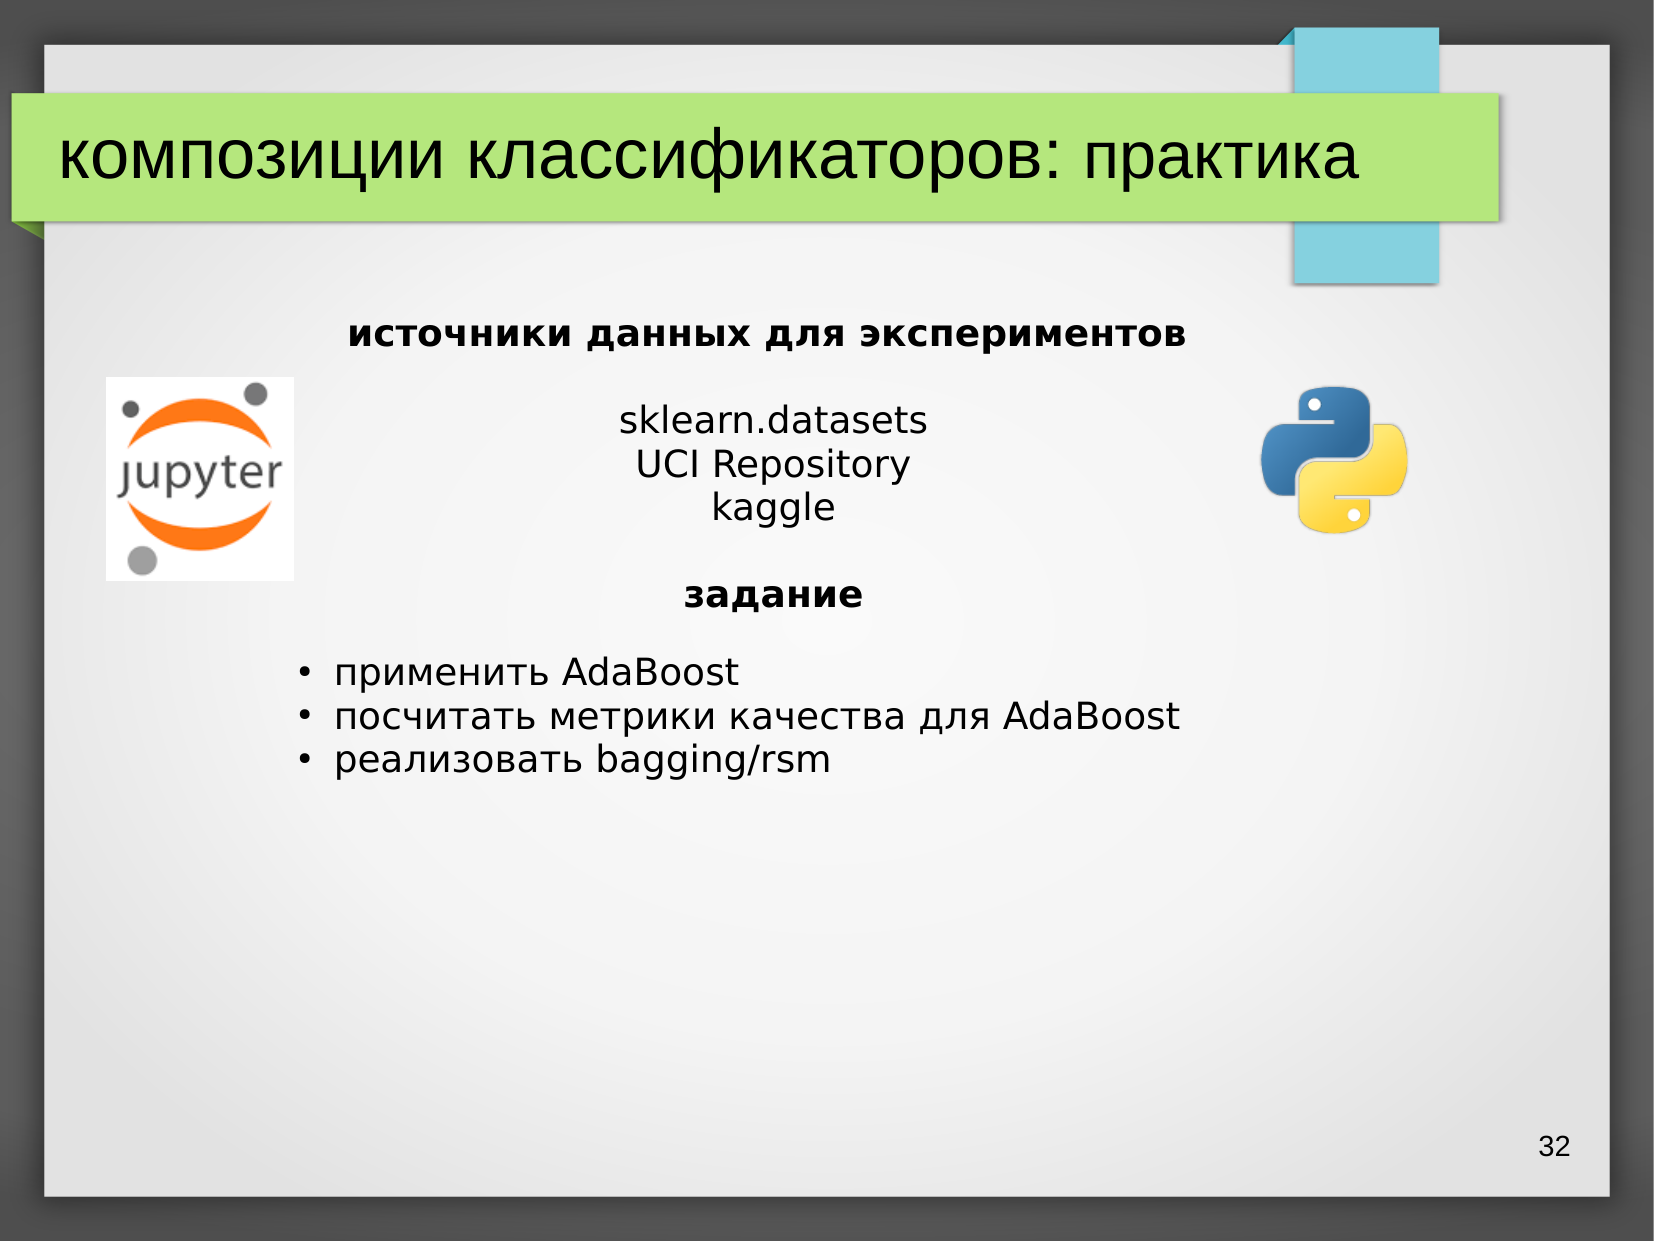

# композиции классификаторов: практика
источники данных для экспериментов
sklearn.datasets
UCI Repository
kaggle
задание
применить AdaBoost
посчитать метрики качества для AdaBoost
реализовать bagging/rsm
32